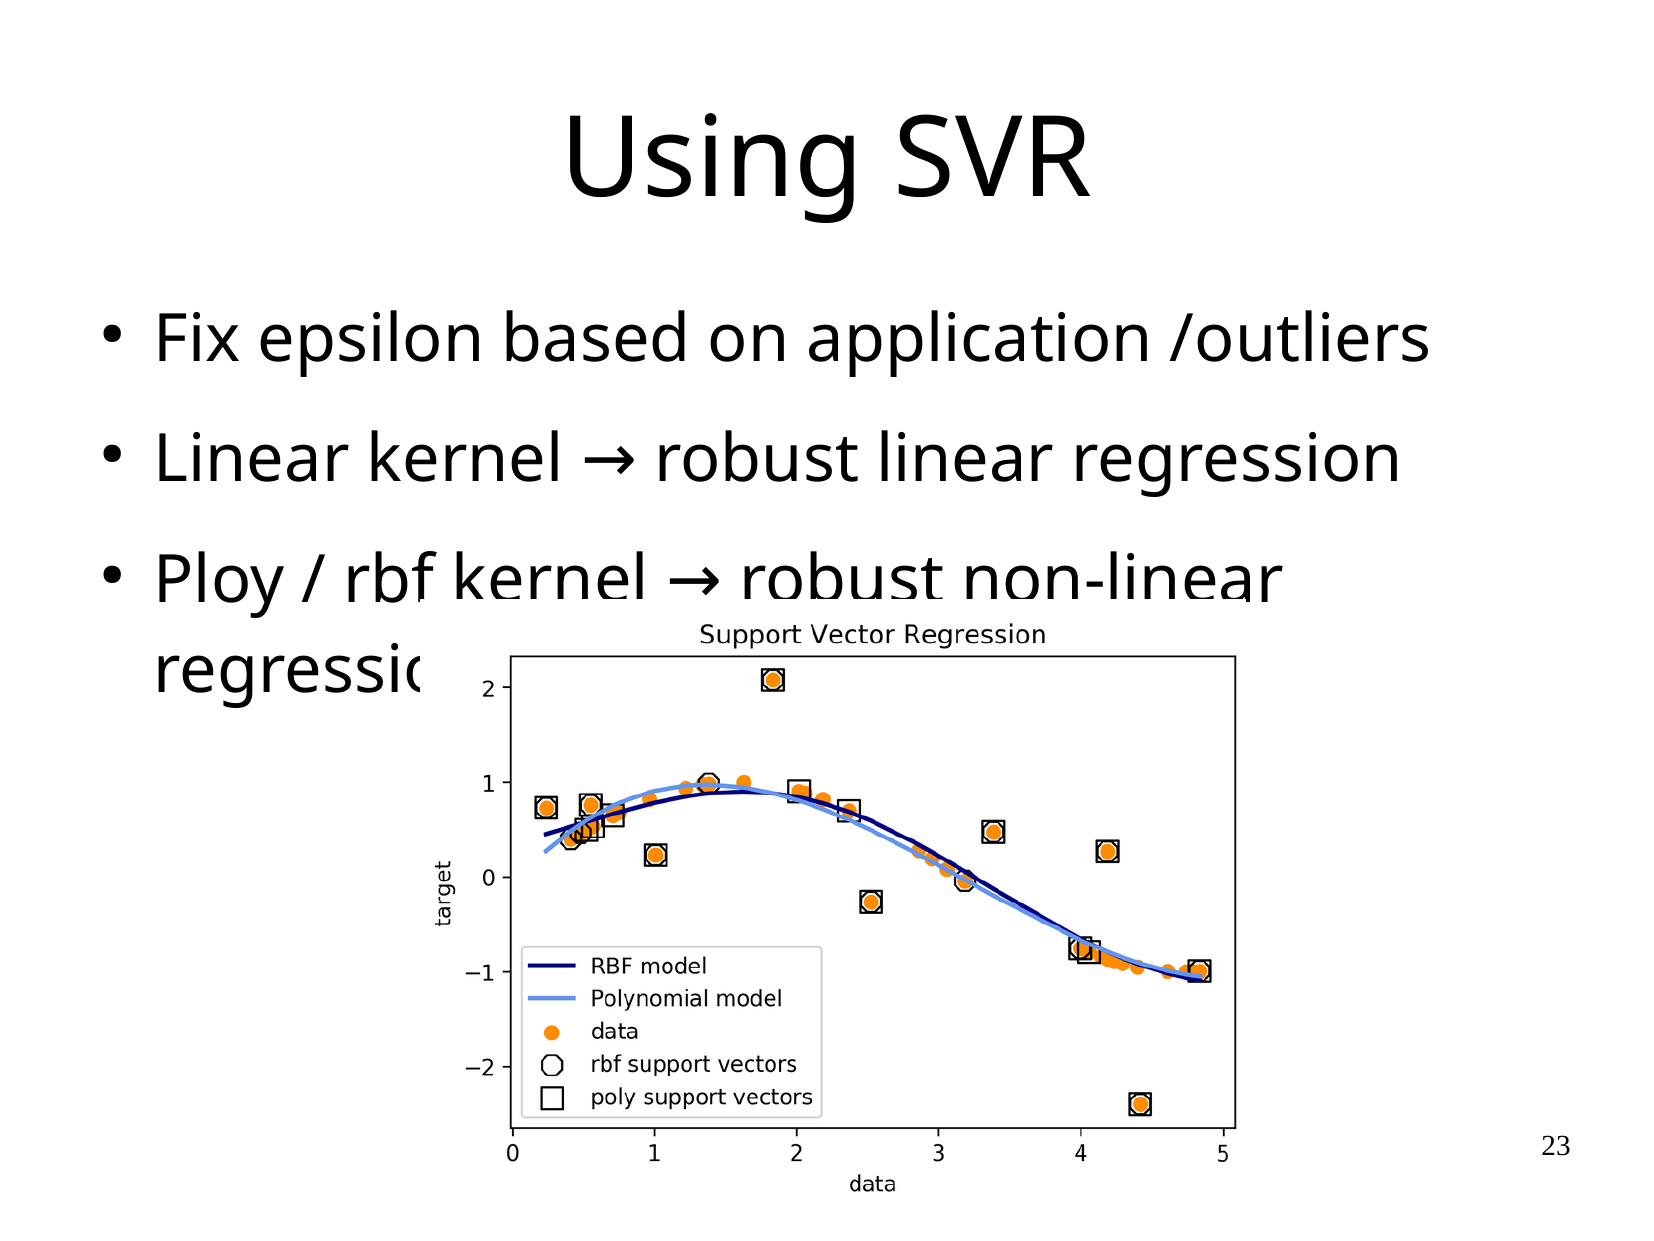

# Using SVR
Fix epsilon based on application /outliers
Linear kernel → robust linear regression
Ploy / rbf kernel → robust non-linear regression
23